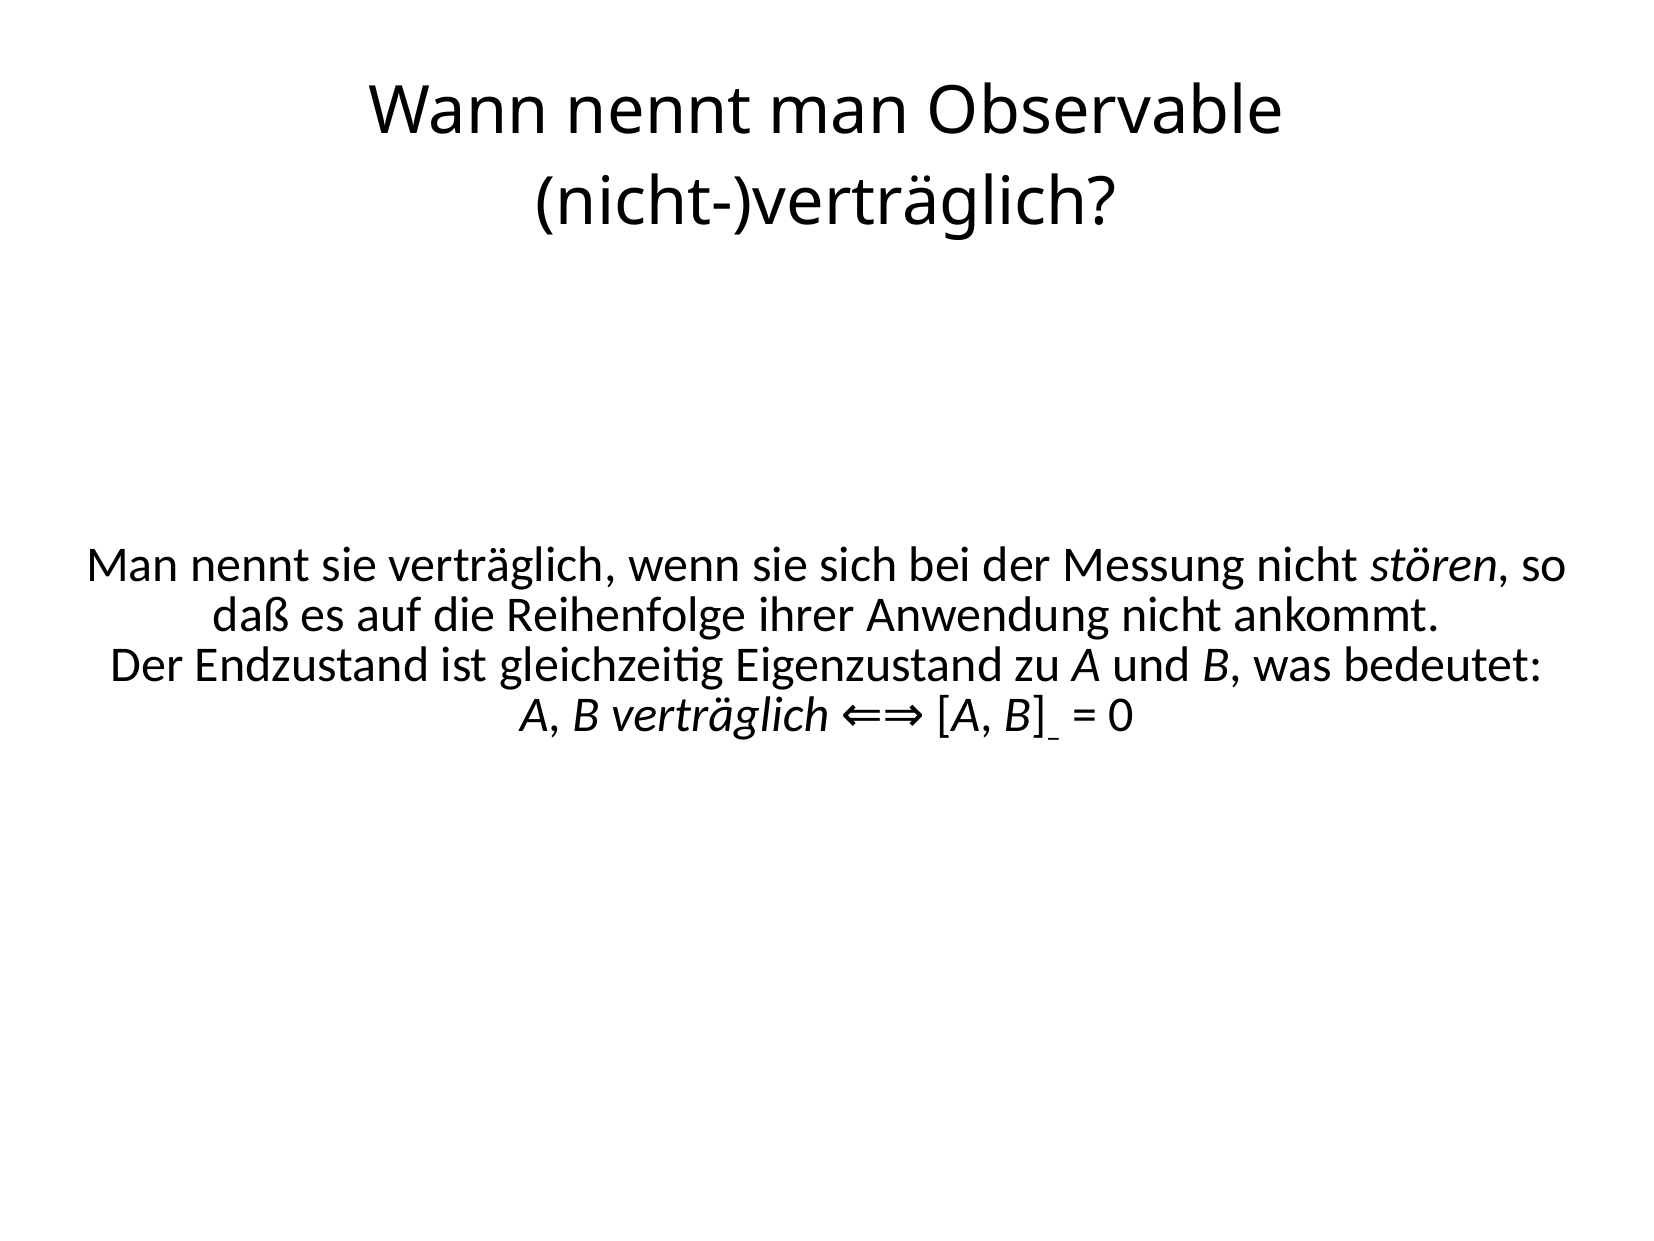

# Wann nennt man Observable (nicht-)verträglich?
Man nennt sie verträglich, wenn sie sich bei der Messung nicht stören, so daß es auf die Reihenfolge ihrer Anwendung nicht ankommt.
Der Endzustand ist gleichzeitig Eigenzustand zu A und B, was bedeutet:
A, B verträglich ⇐⇒ [A, B]− = 0